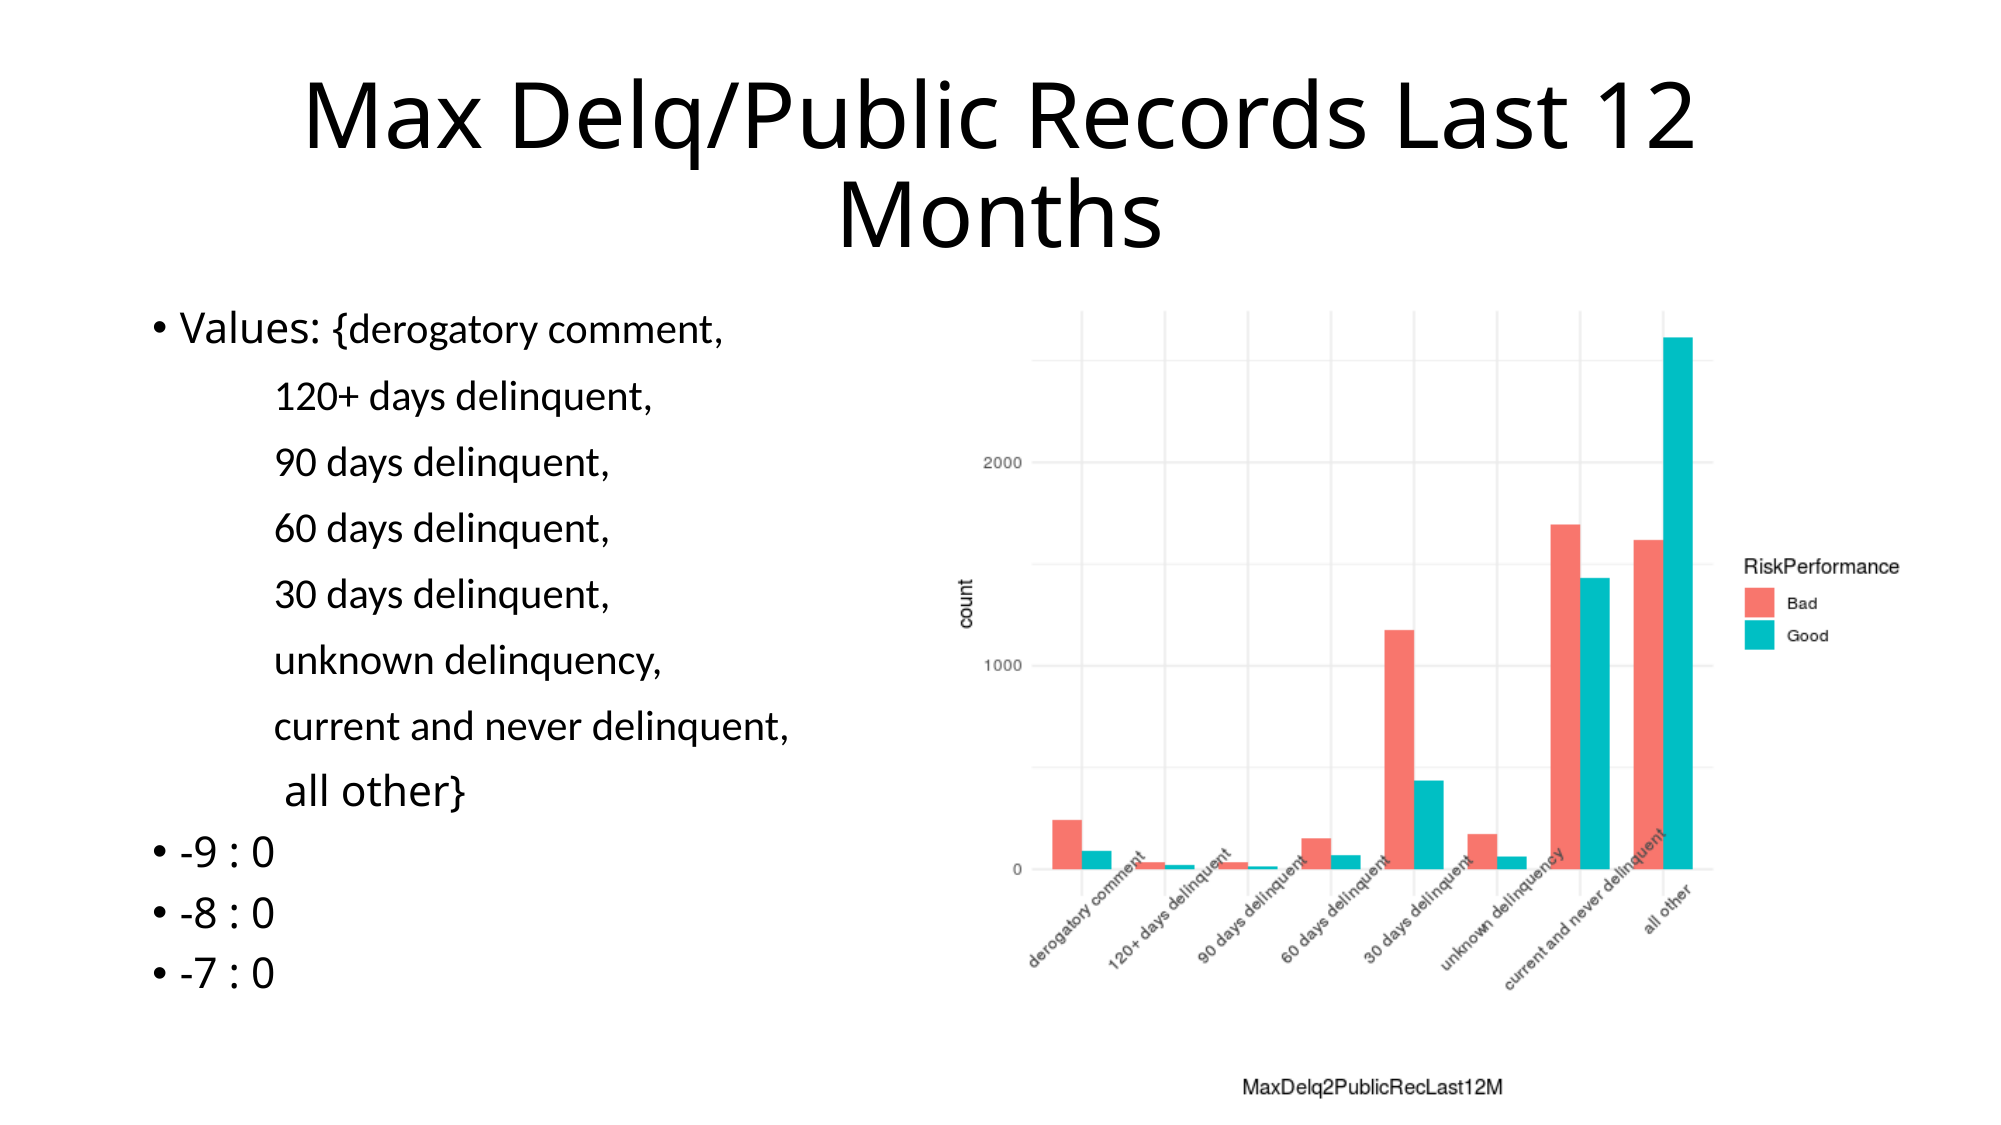

# Max Delq/Public Records Last 12 Months
Values: {derogatory comment,
	 120+ days delinquent,
	 90 days delinquent,
	 60 days delinquent,
	 30 days delinquent,
	 unknown delinquency,
	 current and never delinquent,
	 all other}
-9 : 0
-8 : 0
-7 : 0